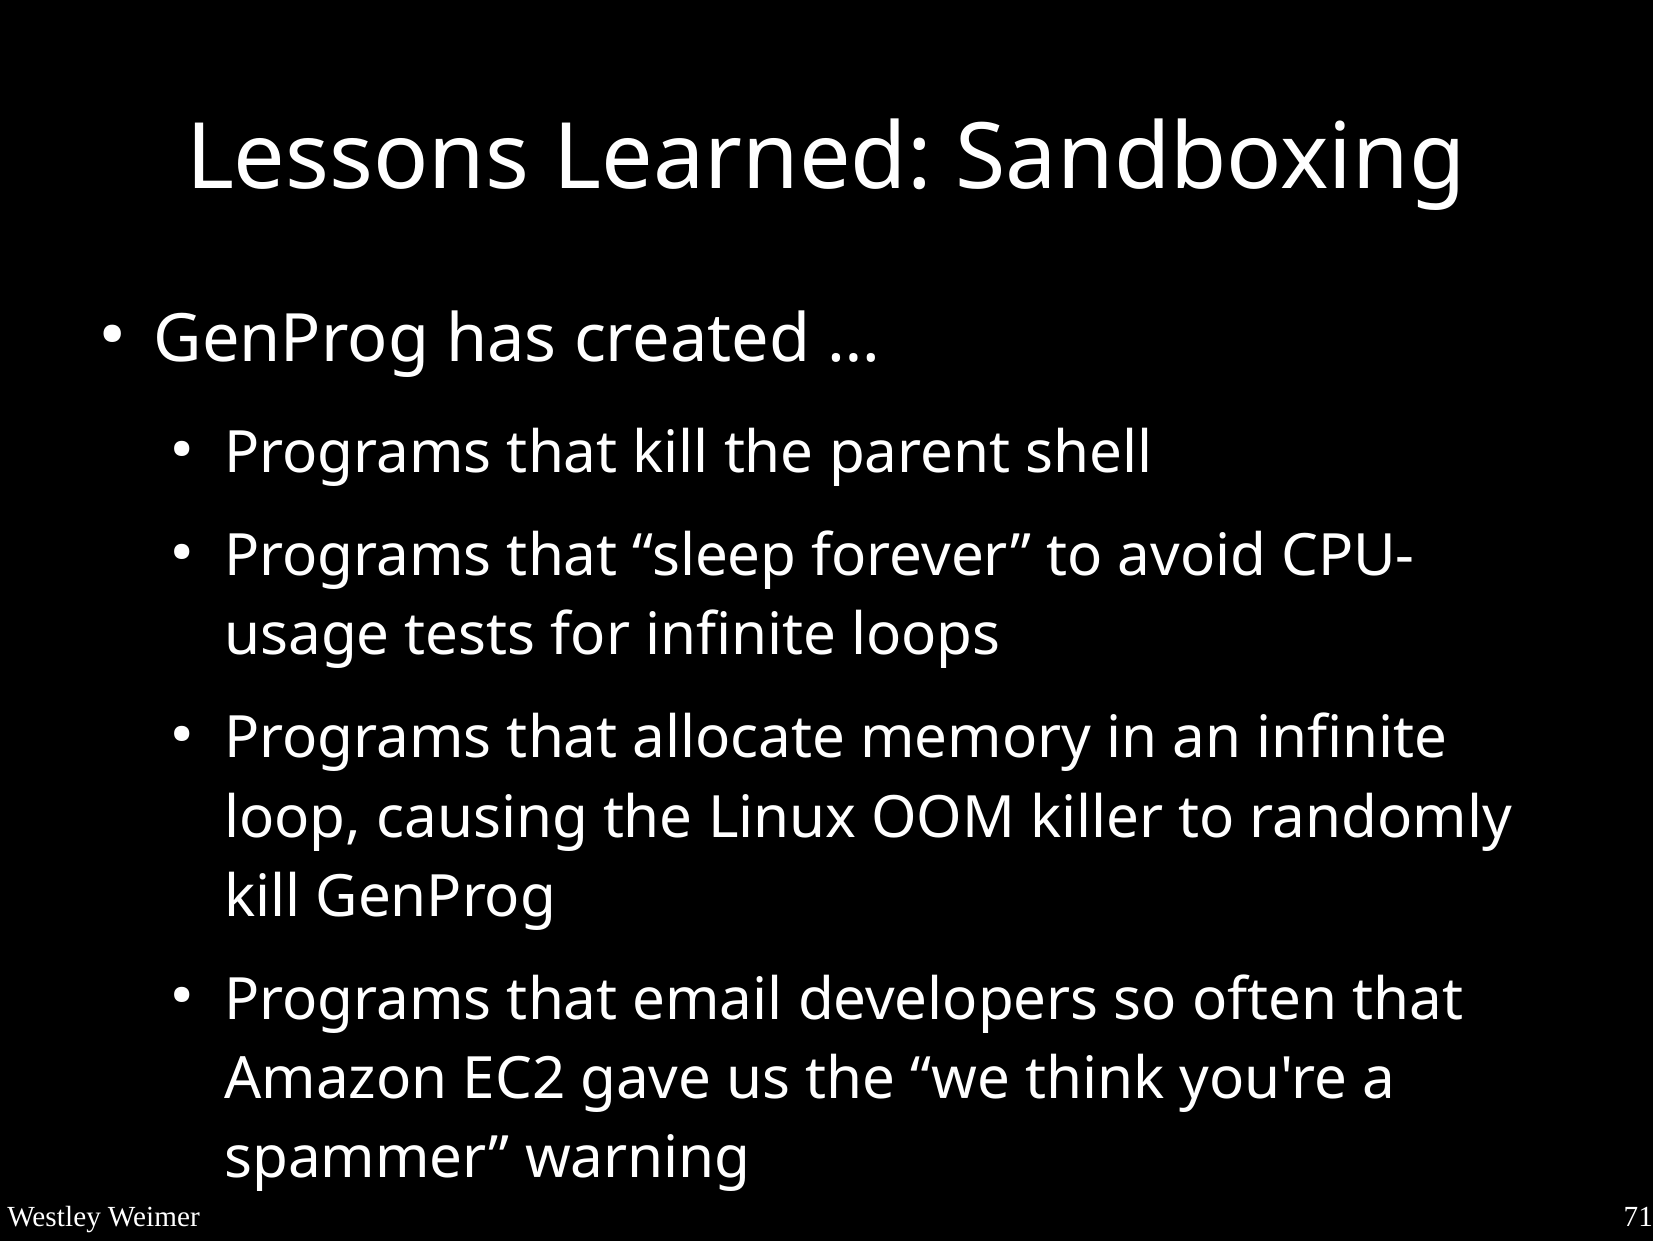

# Lessons Learned: Sandboxing
GenProg has created …
Programs that kill the parent shell
Programs that “sleep forever” to avoid CPU-usage tests for infinite loops
Programs that allocate memory in an infinite loop, causing the Linux OOM killer to randomly kill GenProg
Programs that email developers so often that Amazon EC2 gave us the “we think you're a spammer” warning
71